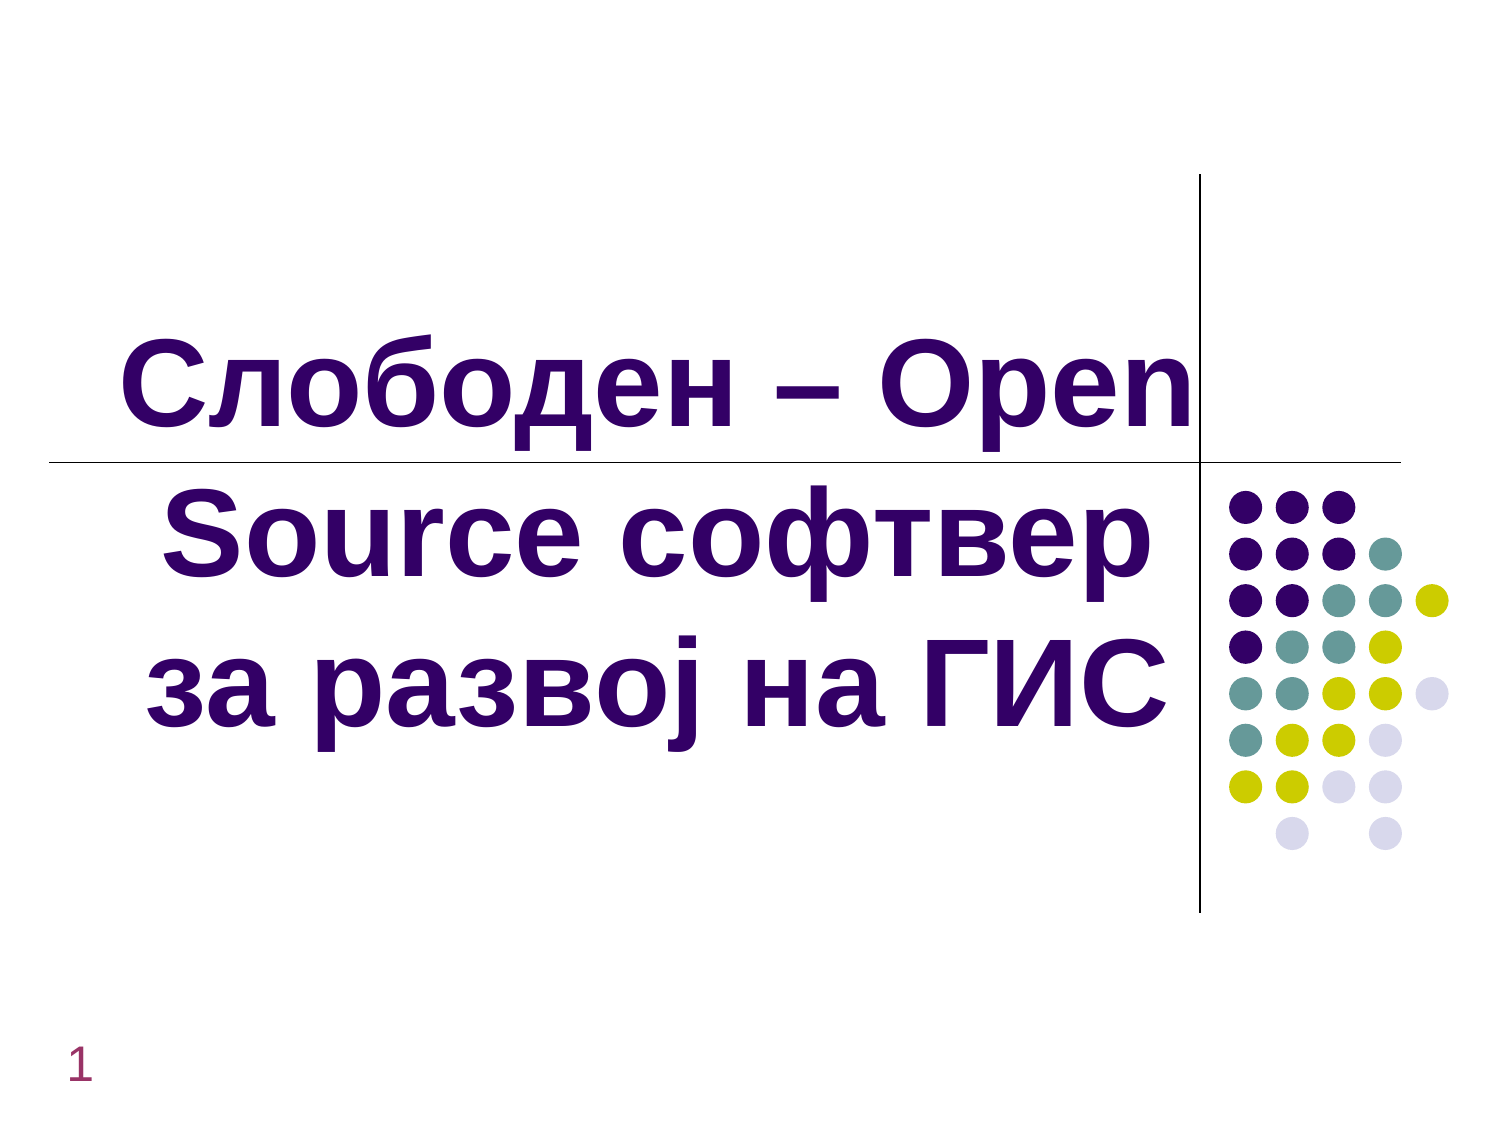

# Слободен – Open Source софтвер за развој на ГИС